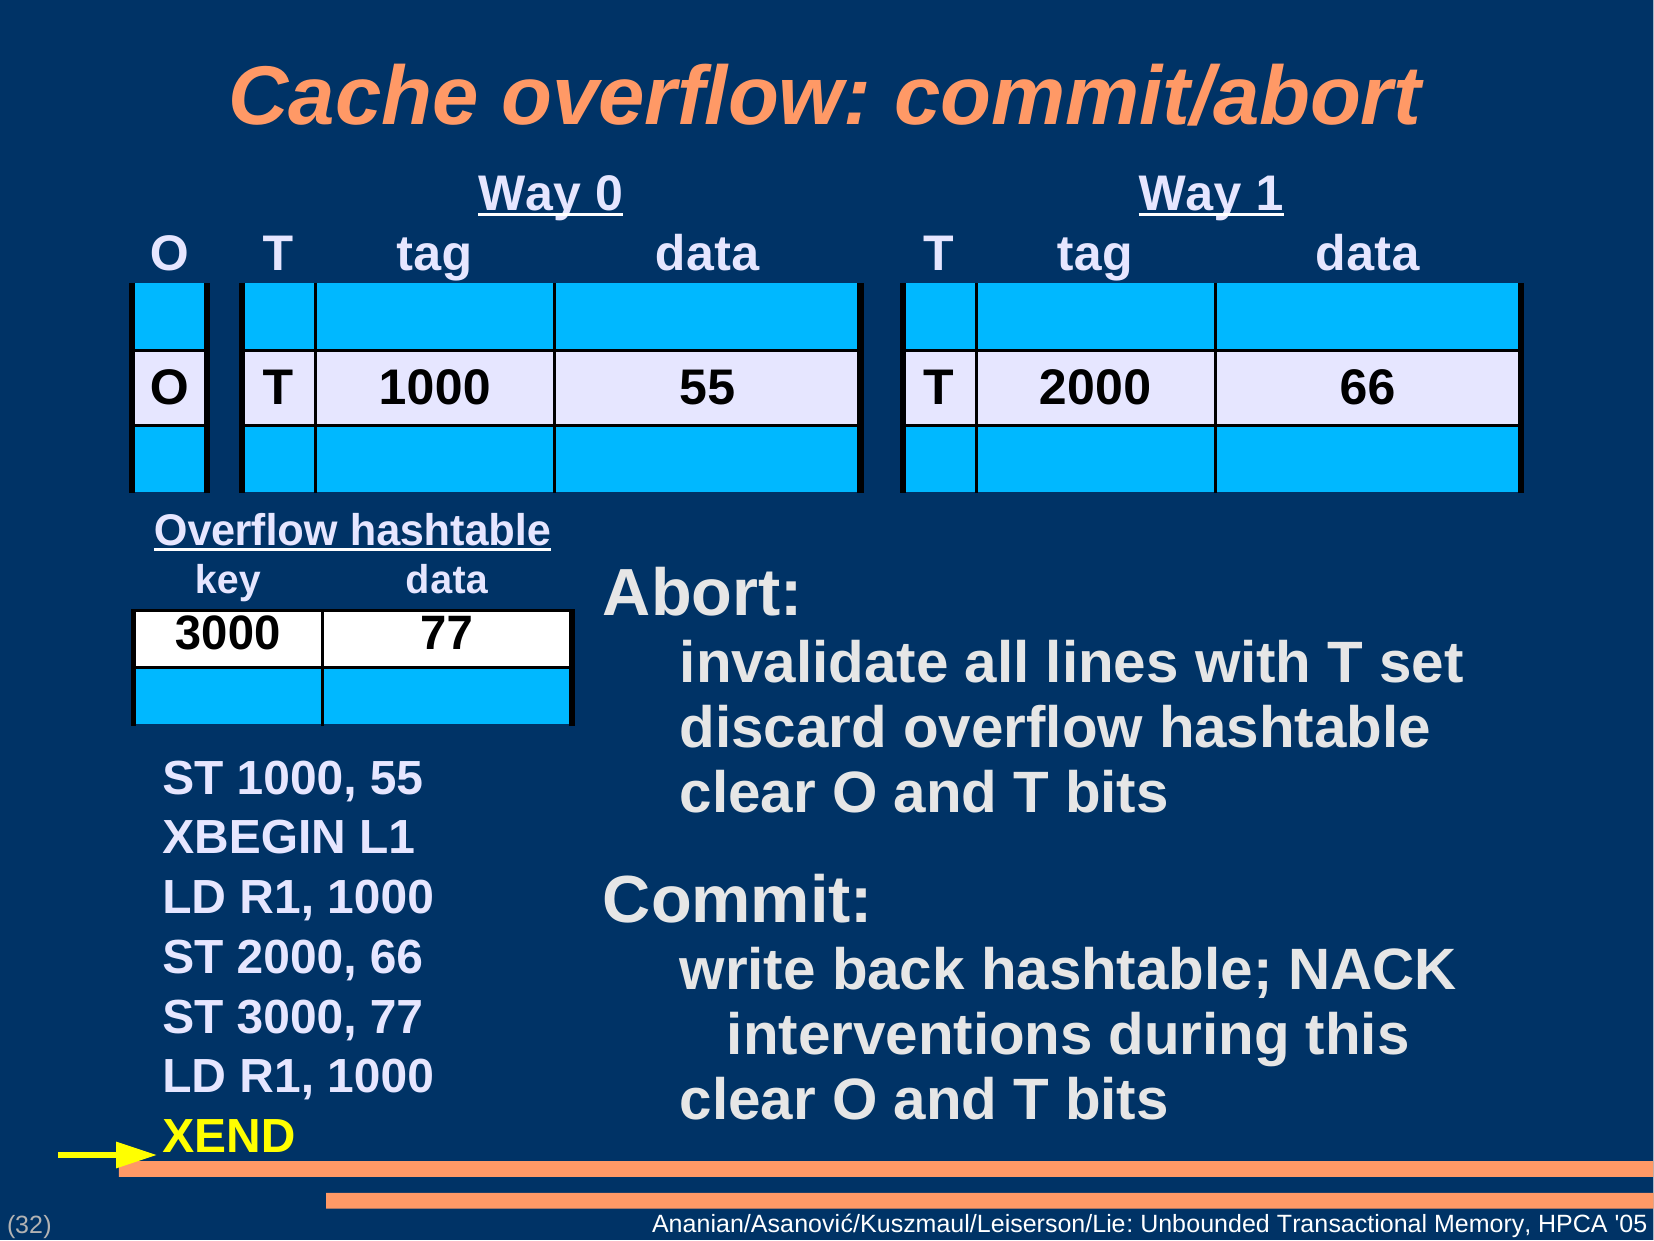

# Cache overflow: commit/abort
Abort:
invalidate all lines with T set
discard overflow hashtable
clear O and T bits
Commit:
write back hashtable; NACK interventions during this
clear O and T bits
ST 1000, 55
XBEGIN L1
LD R1, 1000
ST 2000, 66
ST 3000, 77
LD R1, 1000
XEND